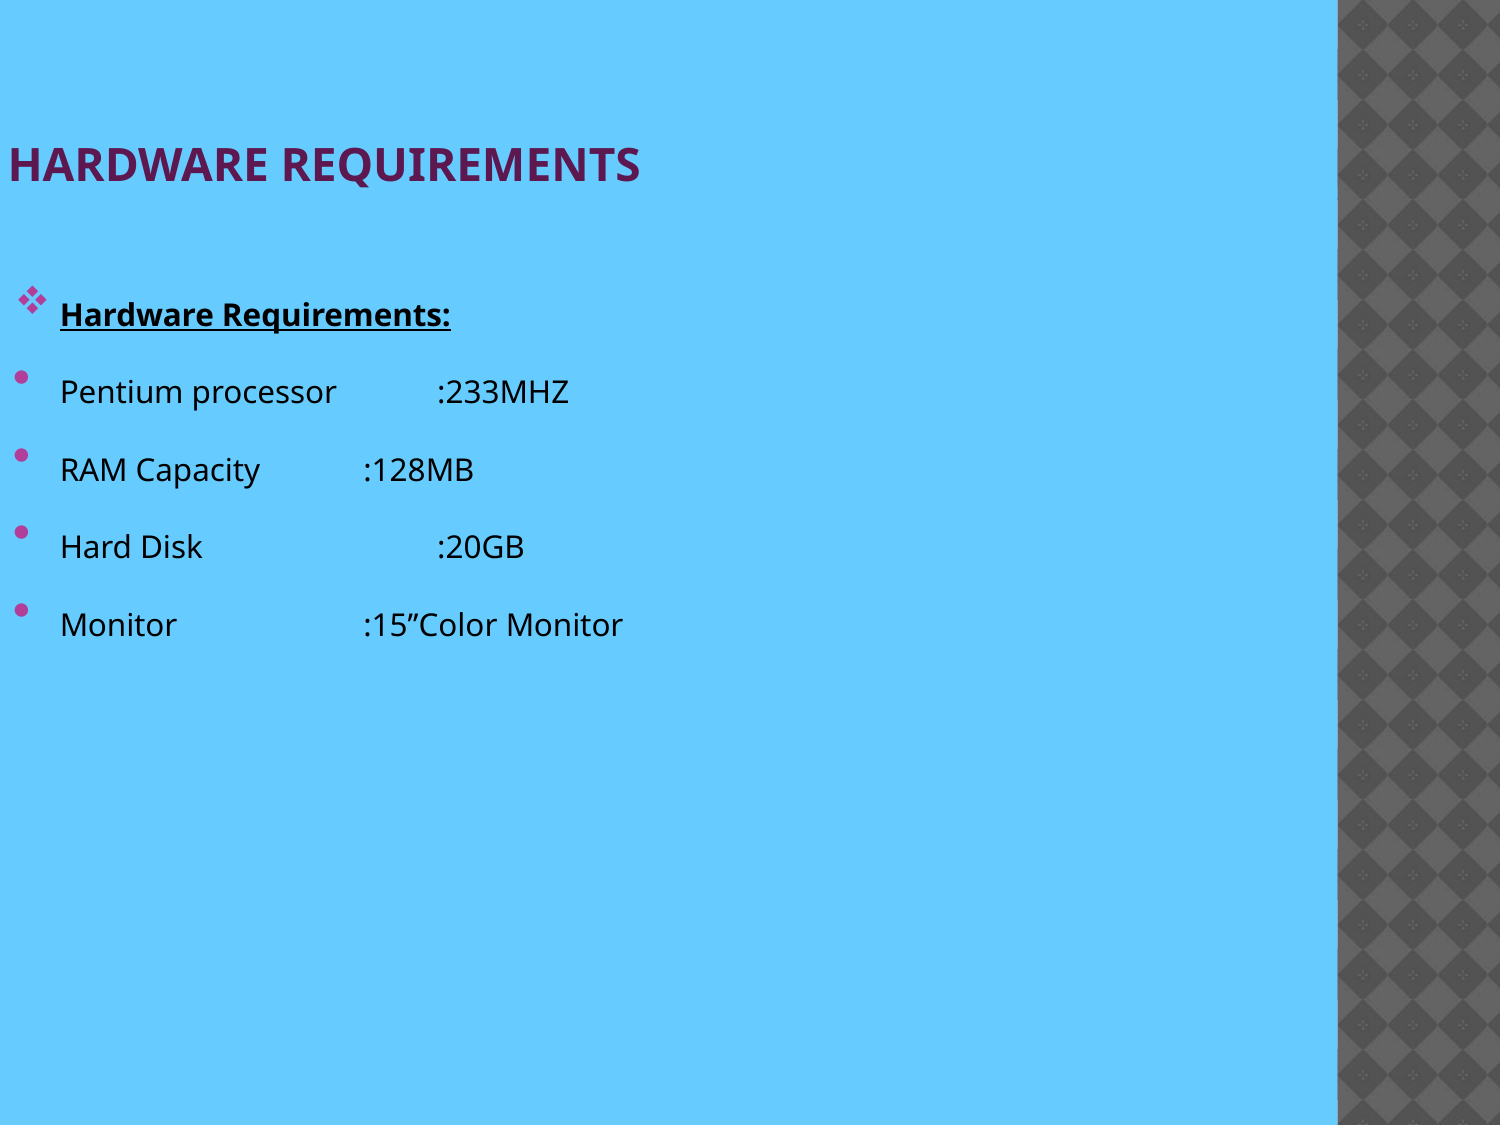

# HARDWARE REQUIREMENTS
Hardware Requirements:
Pentium processor 	 :233MHZ
RAM Capacity 	 :128MB
Hard Disk 			 :20GB
Monitor			 :15’’Color Monitor